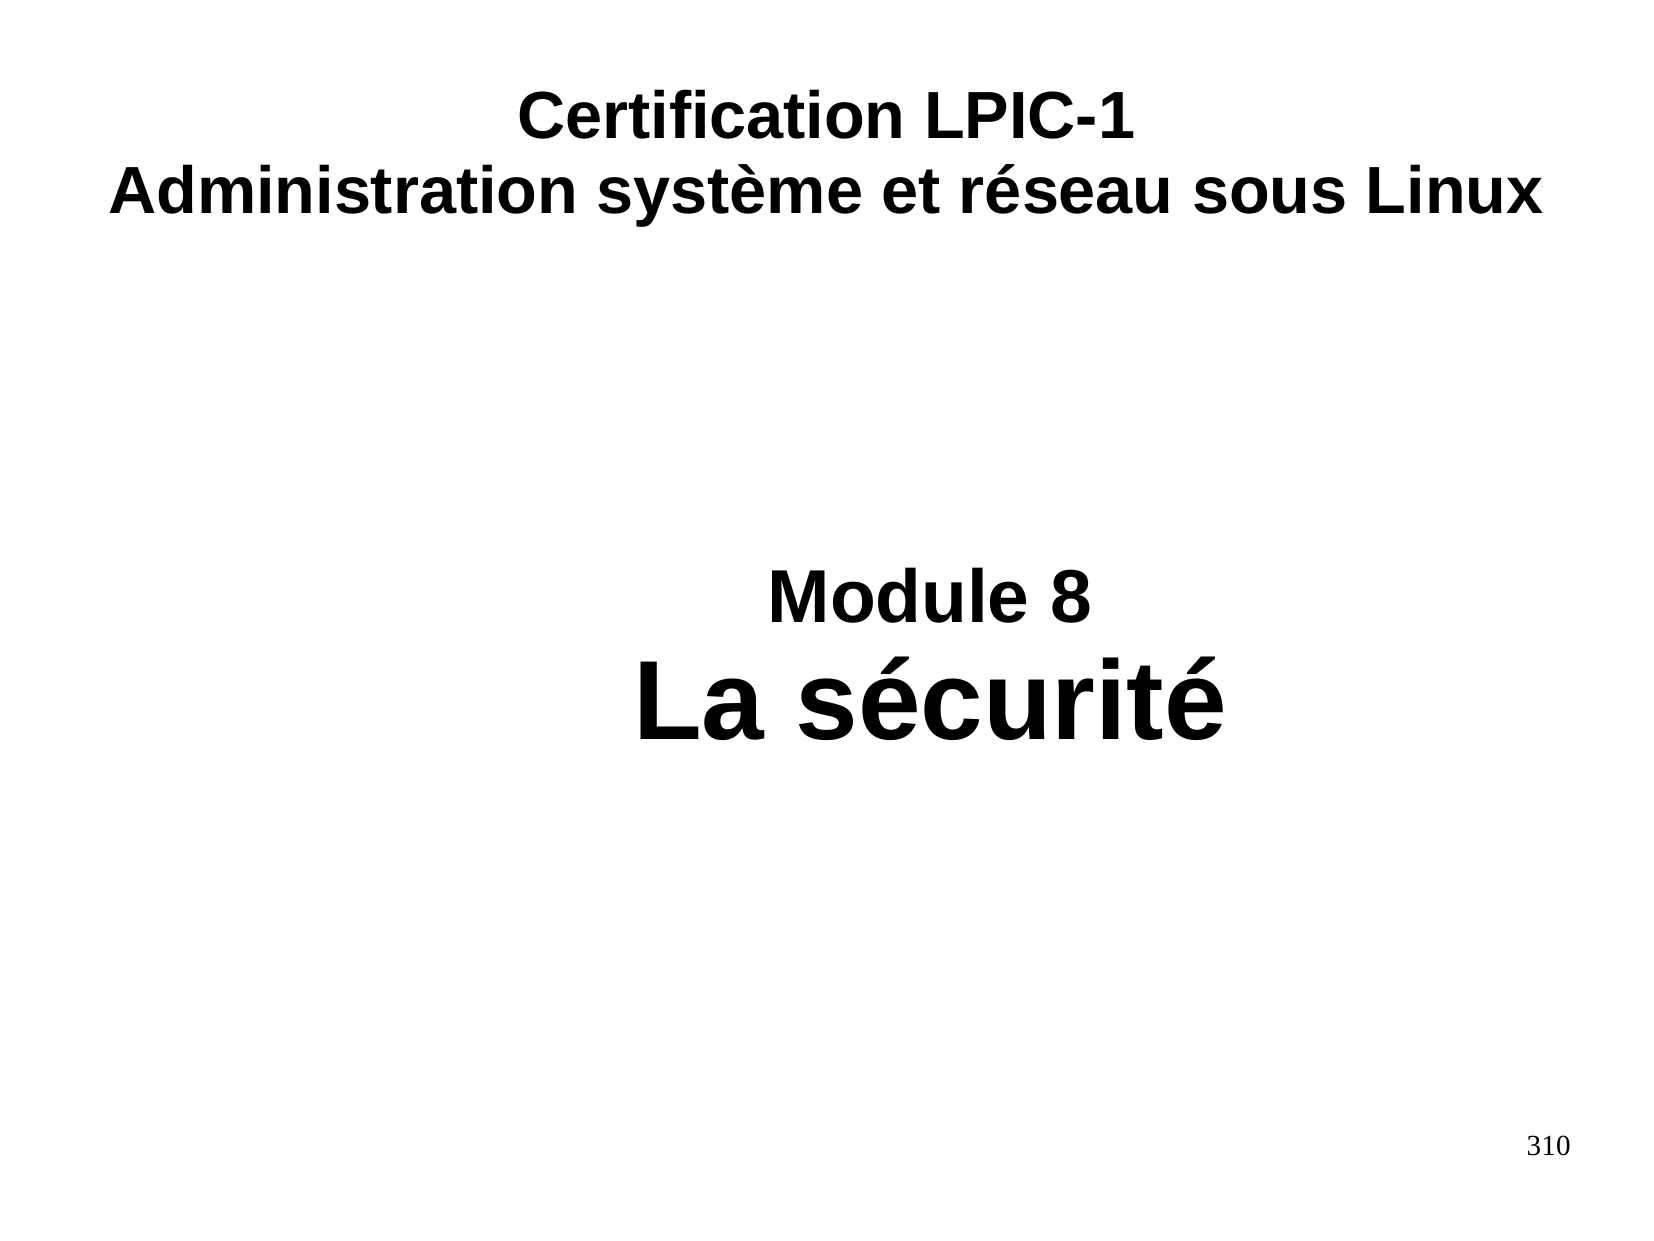

# Certification LPIC-1 Administration système et réseau sous Linux
Module 8
La sécurité
310